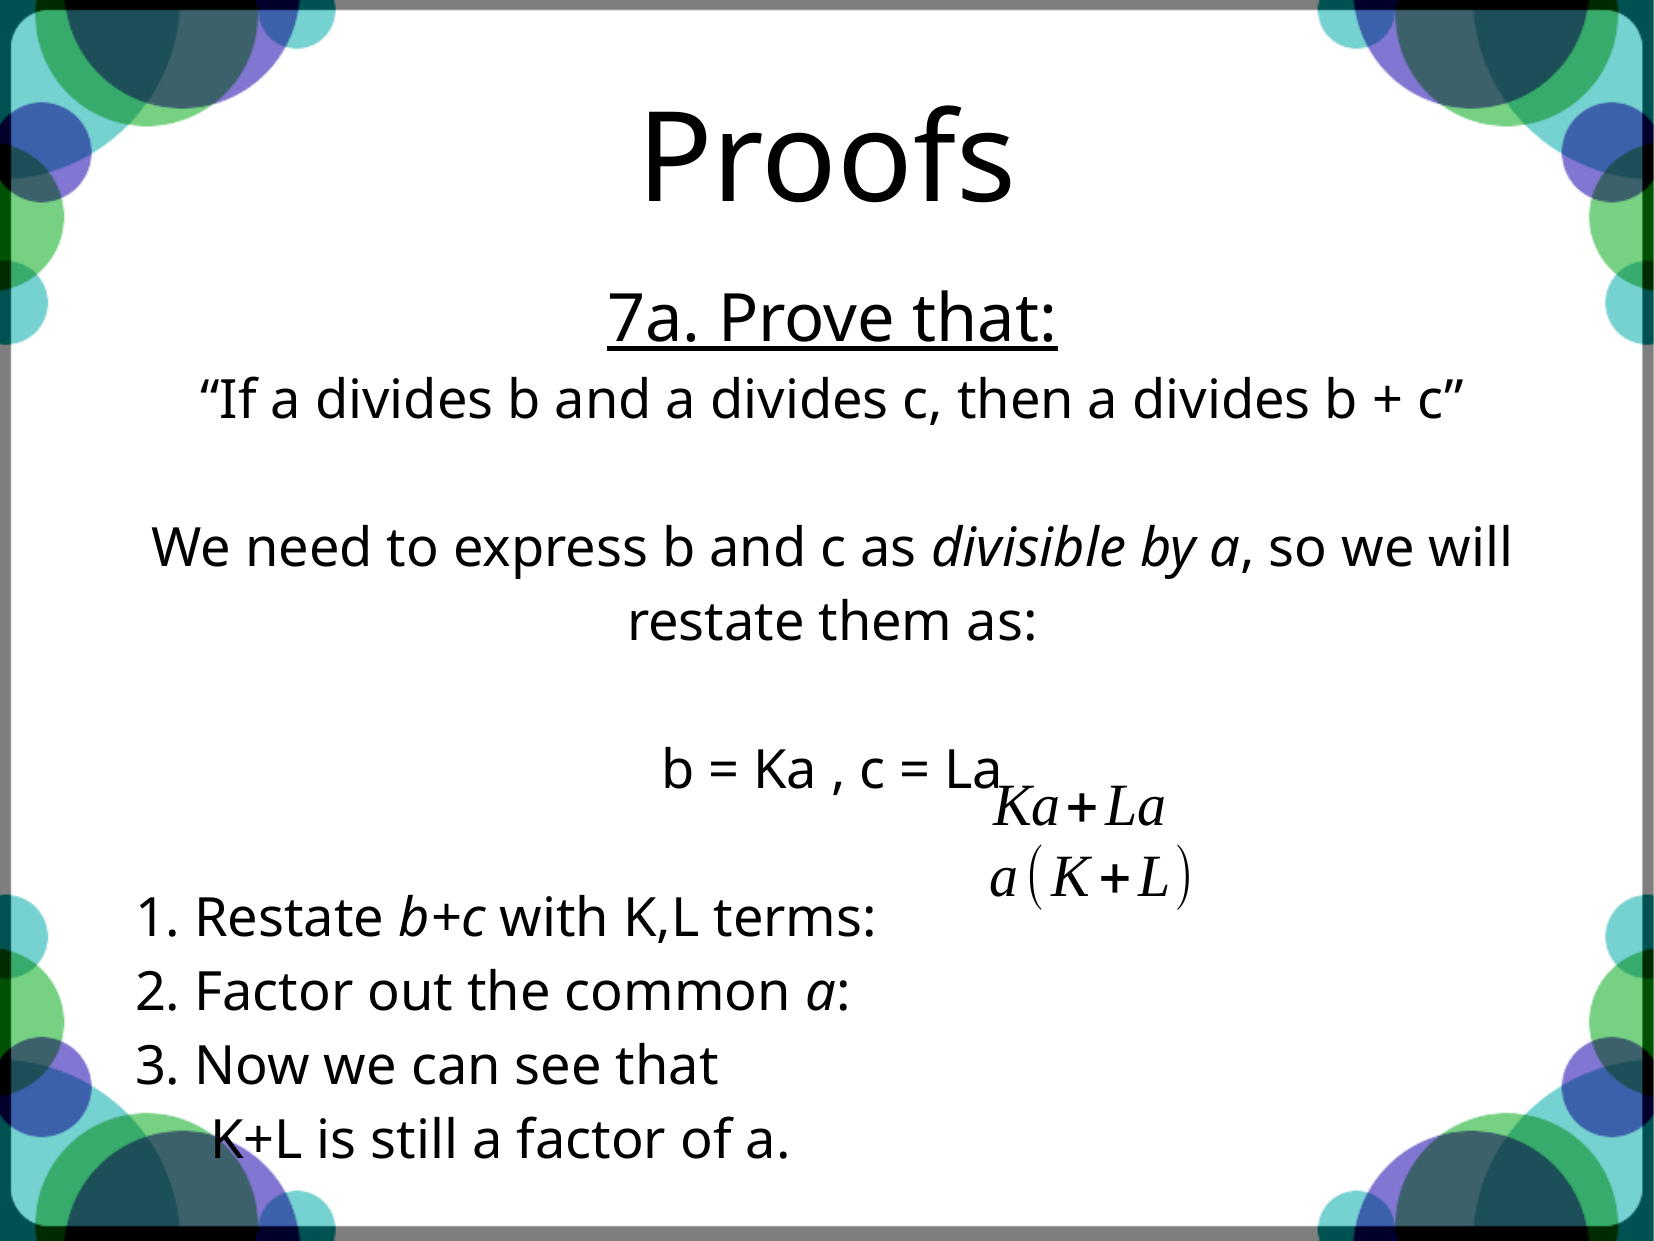

# Proofs
7a. Prove that:
“If a divides b and a divides c, then a divides b + c”
We need to express b and c as divisible by a, so we will restate them as:
b = Ka , c = La
1. Restate b+c with K,L terms:
2. Factor out the common a:
3. Now we can see that
	K+L is still a factor of a.